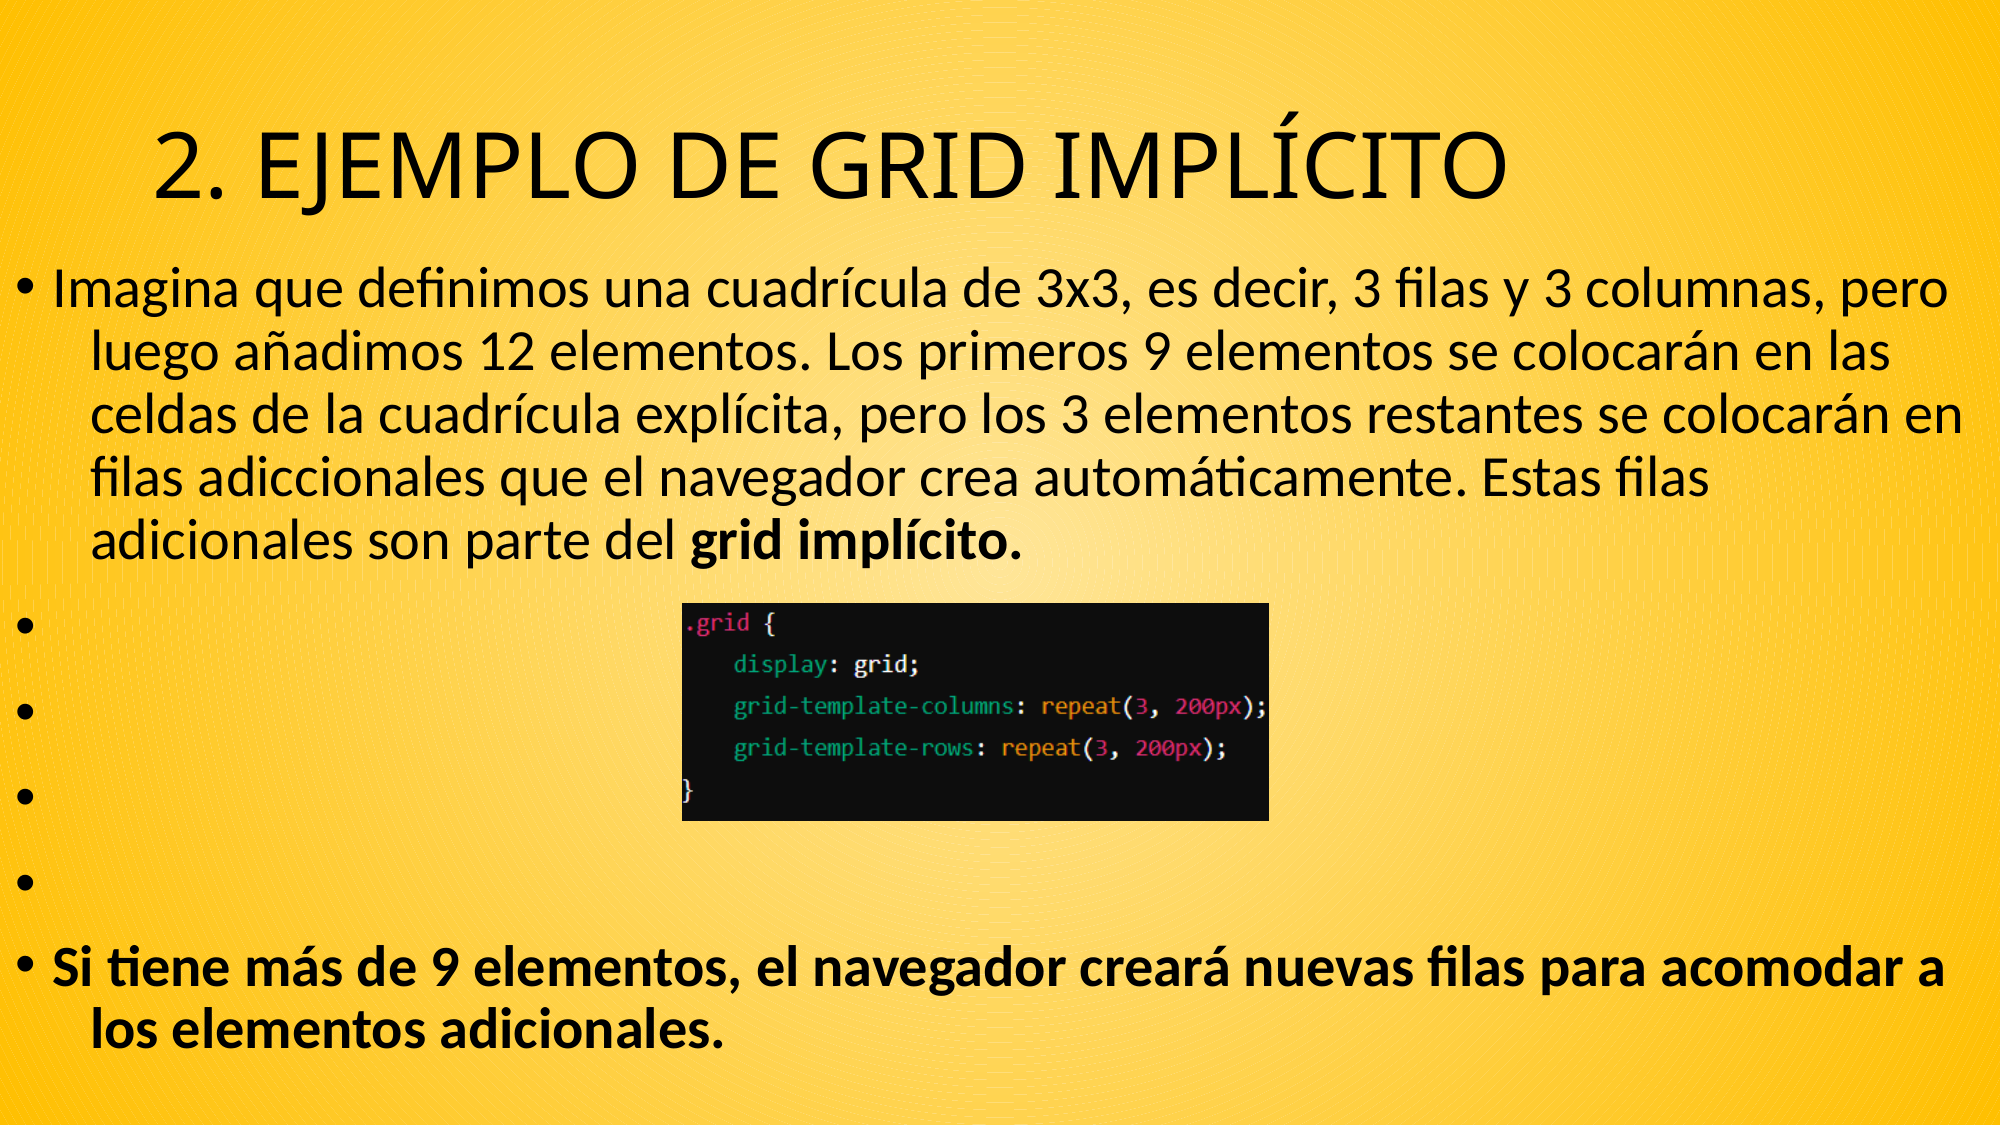

# 2. EJEMPLO DE GRID IMPLÍCITO
Imagina que definimos una cuadrícula de 3x3, es decir, 3 filas y 3 columnas, pero luego añadimos 12 elementos. Los primeros 9 elementos se colocarán en las celdas de la cuadrícula explícita, pero los 3 elementos restantes se colocarán en filas adiccionales que el navegador crea automáticamente. Estas filas adicionales son parte del grid implícito.
Si tiene más de 9 elementos, el navegador creará nuevas filas para acomodar a los elementos adicionales.